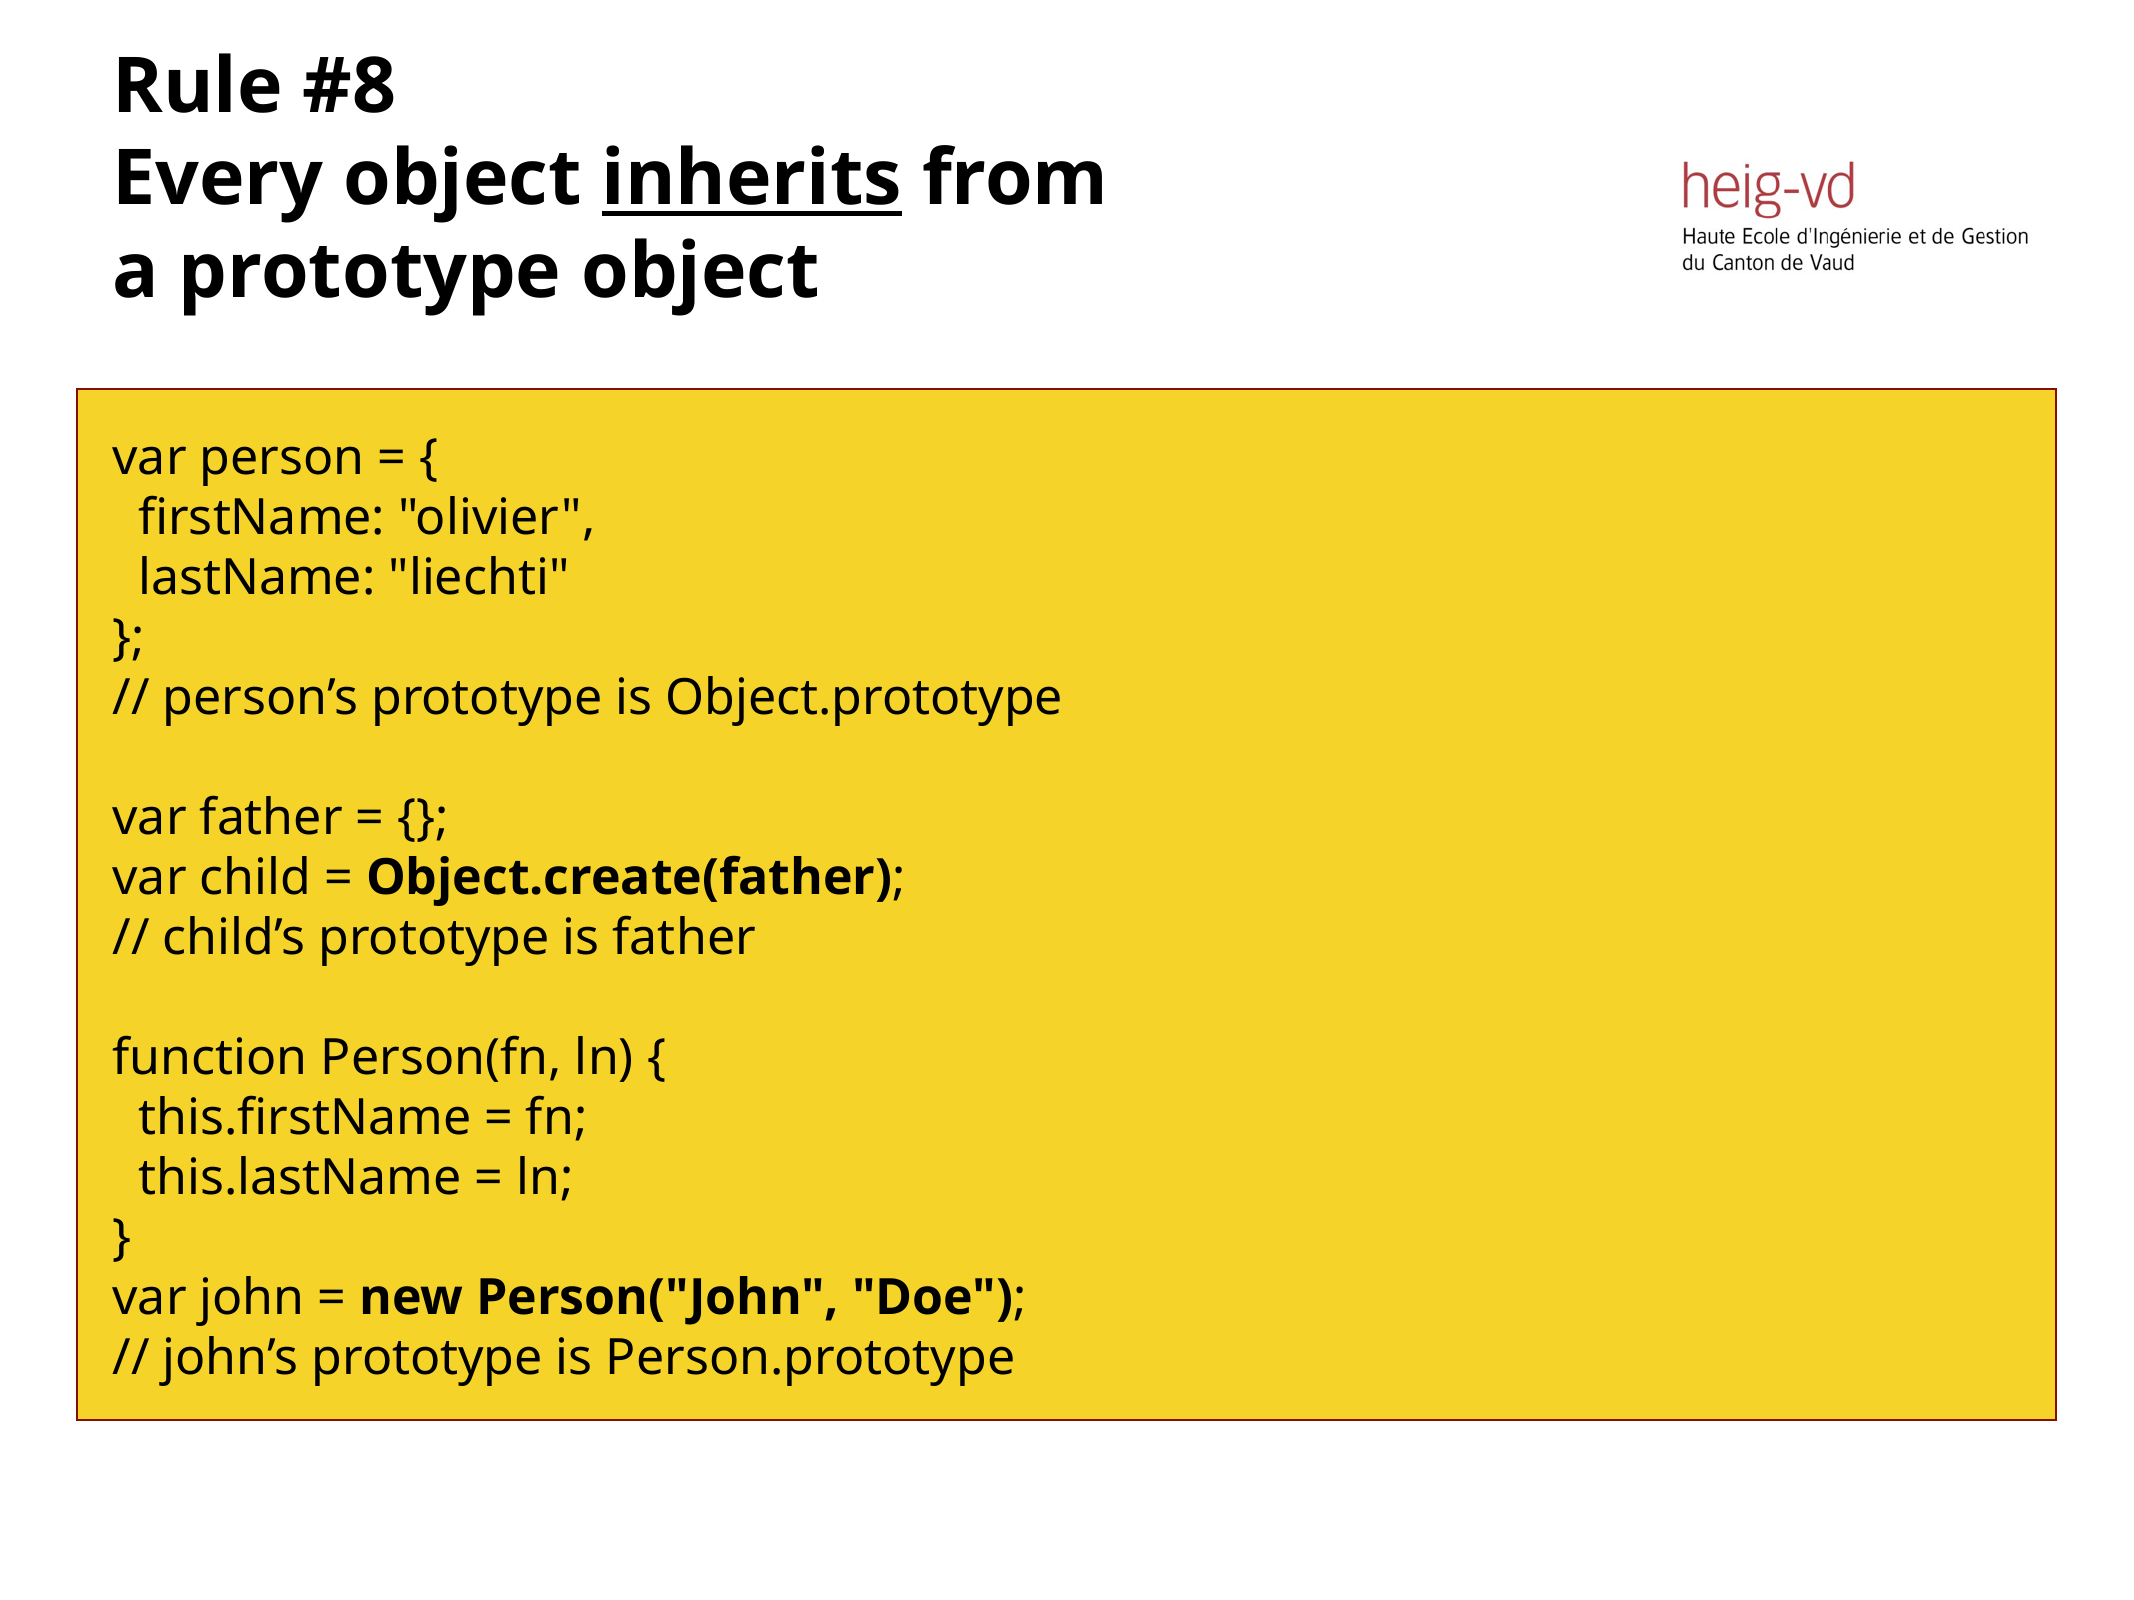

Rule #8
Every object inherits from a prototype object
var person = {
 firstName: "olivier",
 lastName: "liechti"
};
// person’s prototype is Object.prototype
var father = {};
var child = Object.create(father);
// child’s prototype is father
function Person(fn, ln) {
 this.firstName = fn;
 this.lastName = ln;
}
var john = new Person("John", "Doe");
// john’s prototype is Person.prototype